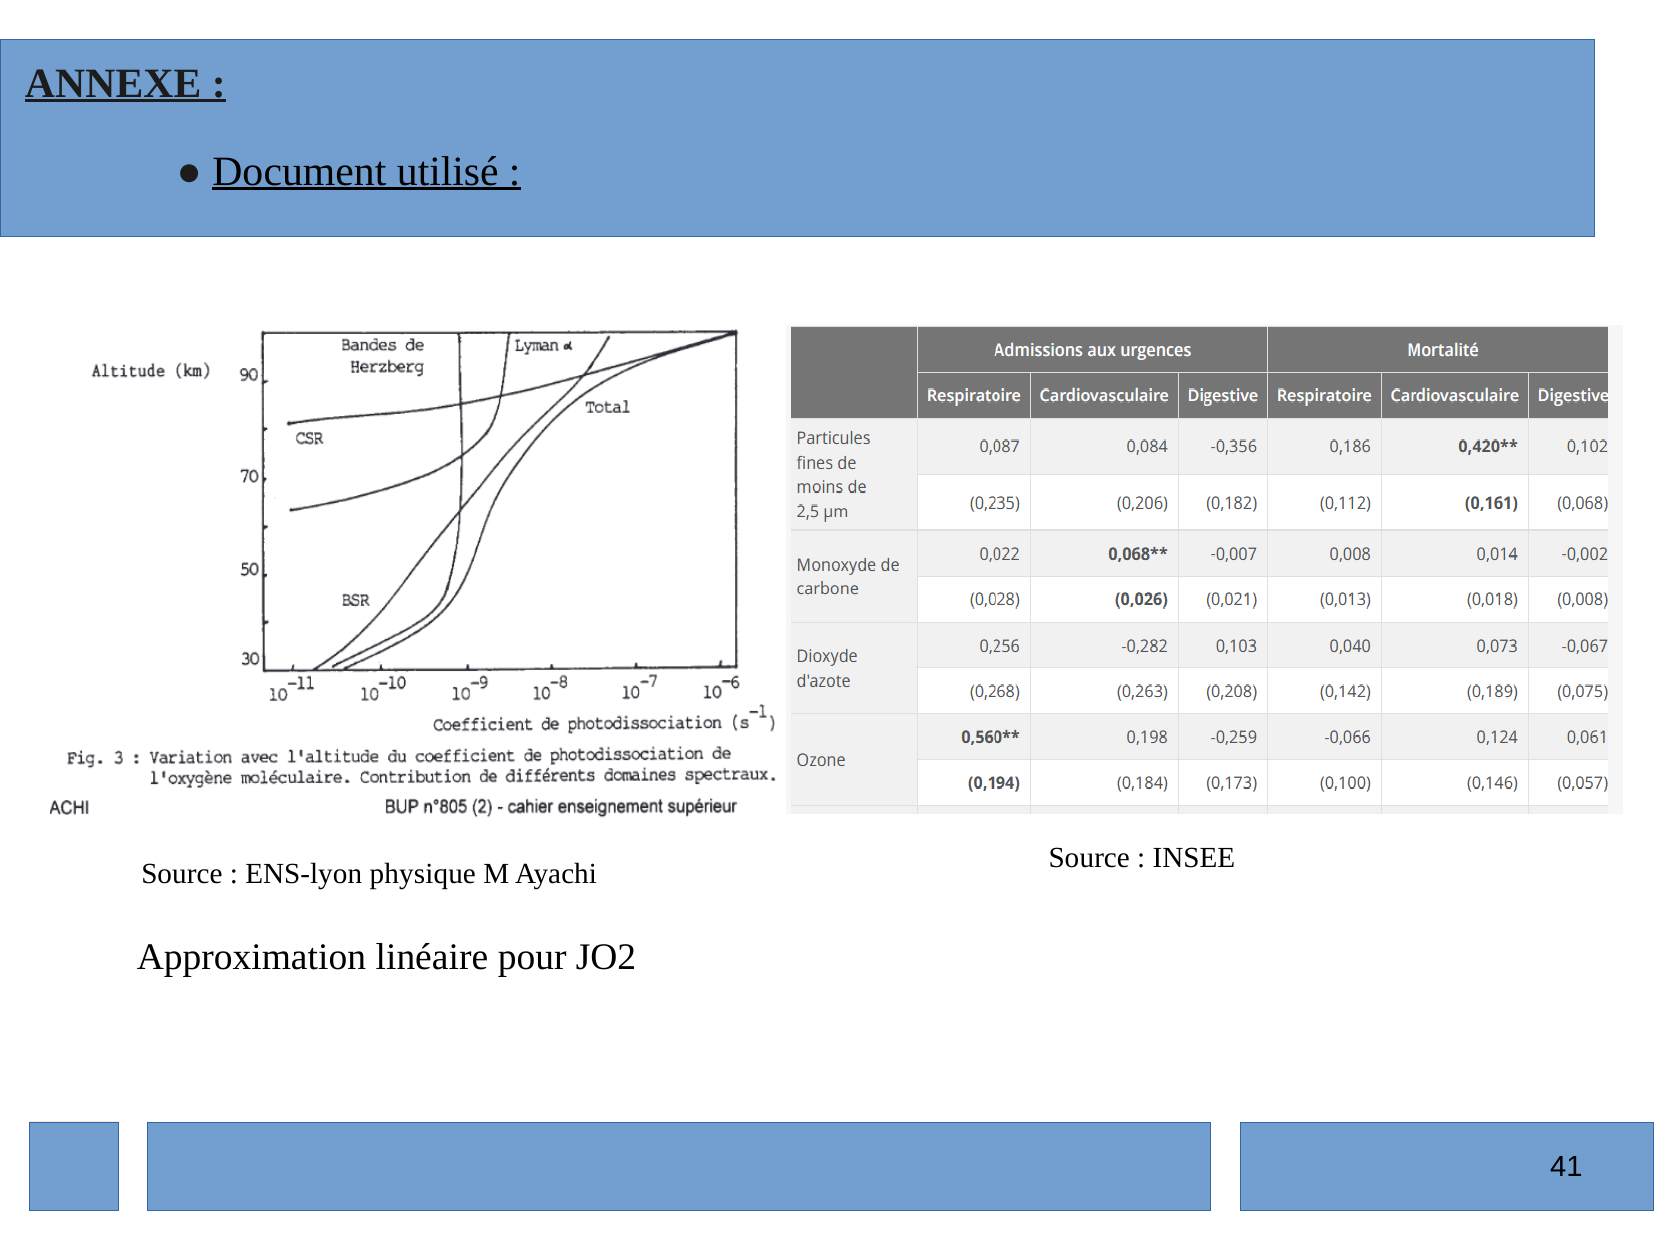

ANNEXE :
● Document utilisé :
Source : INSEE
Source : ENS-lyon physique M Ayachi
Approximation linéaire pour JO2
41